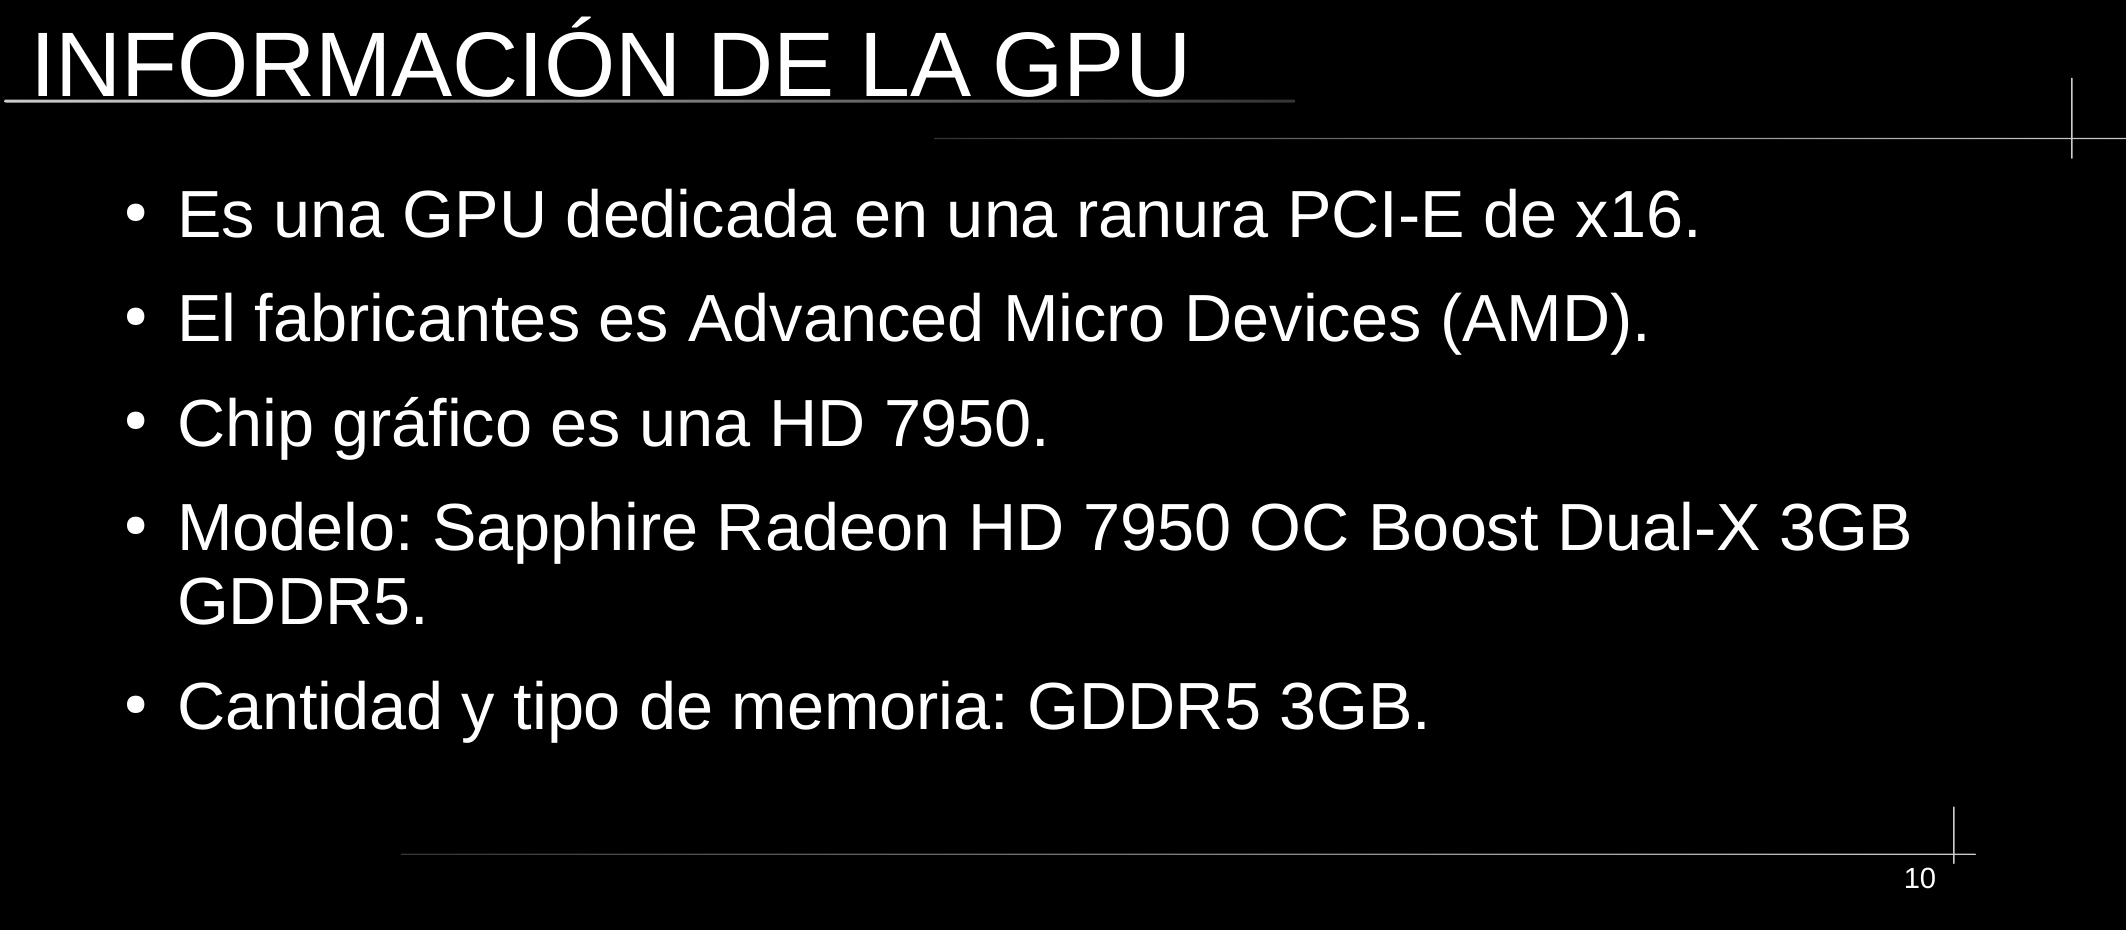

# INFORMACIÓN DE LA GPU
Es una GPU dedicada en una ranura PCI-E de x16.
El fabricantes es Advanced Micro Devices (AMD).
Chip gráfico es una HD 7950.
Modelo: Sapphire Radeon HD 7950 OC Boost Dual-X 3GB GDDR5.
Cantidad y tipo de memoria: GDDR5 3GB.
10